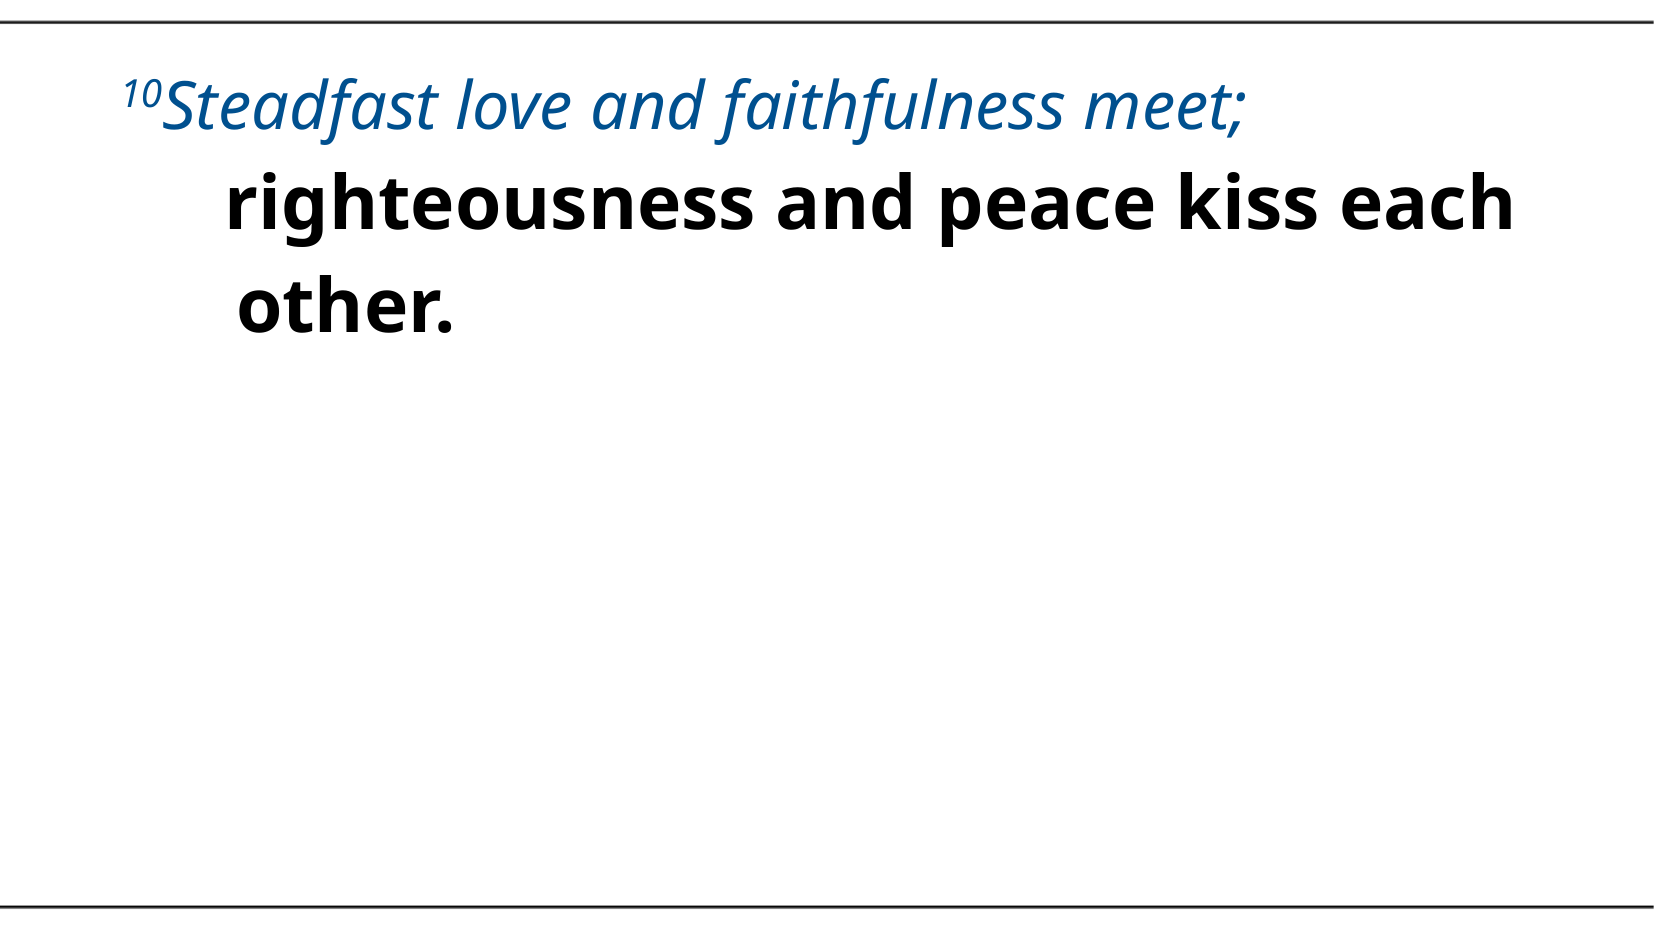

10Steadfast love and faithfulness meet;
 righteousness and peace kiss each
 other.